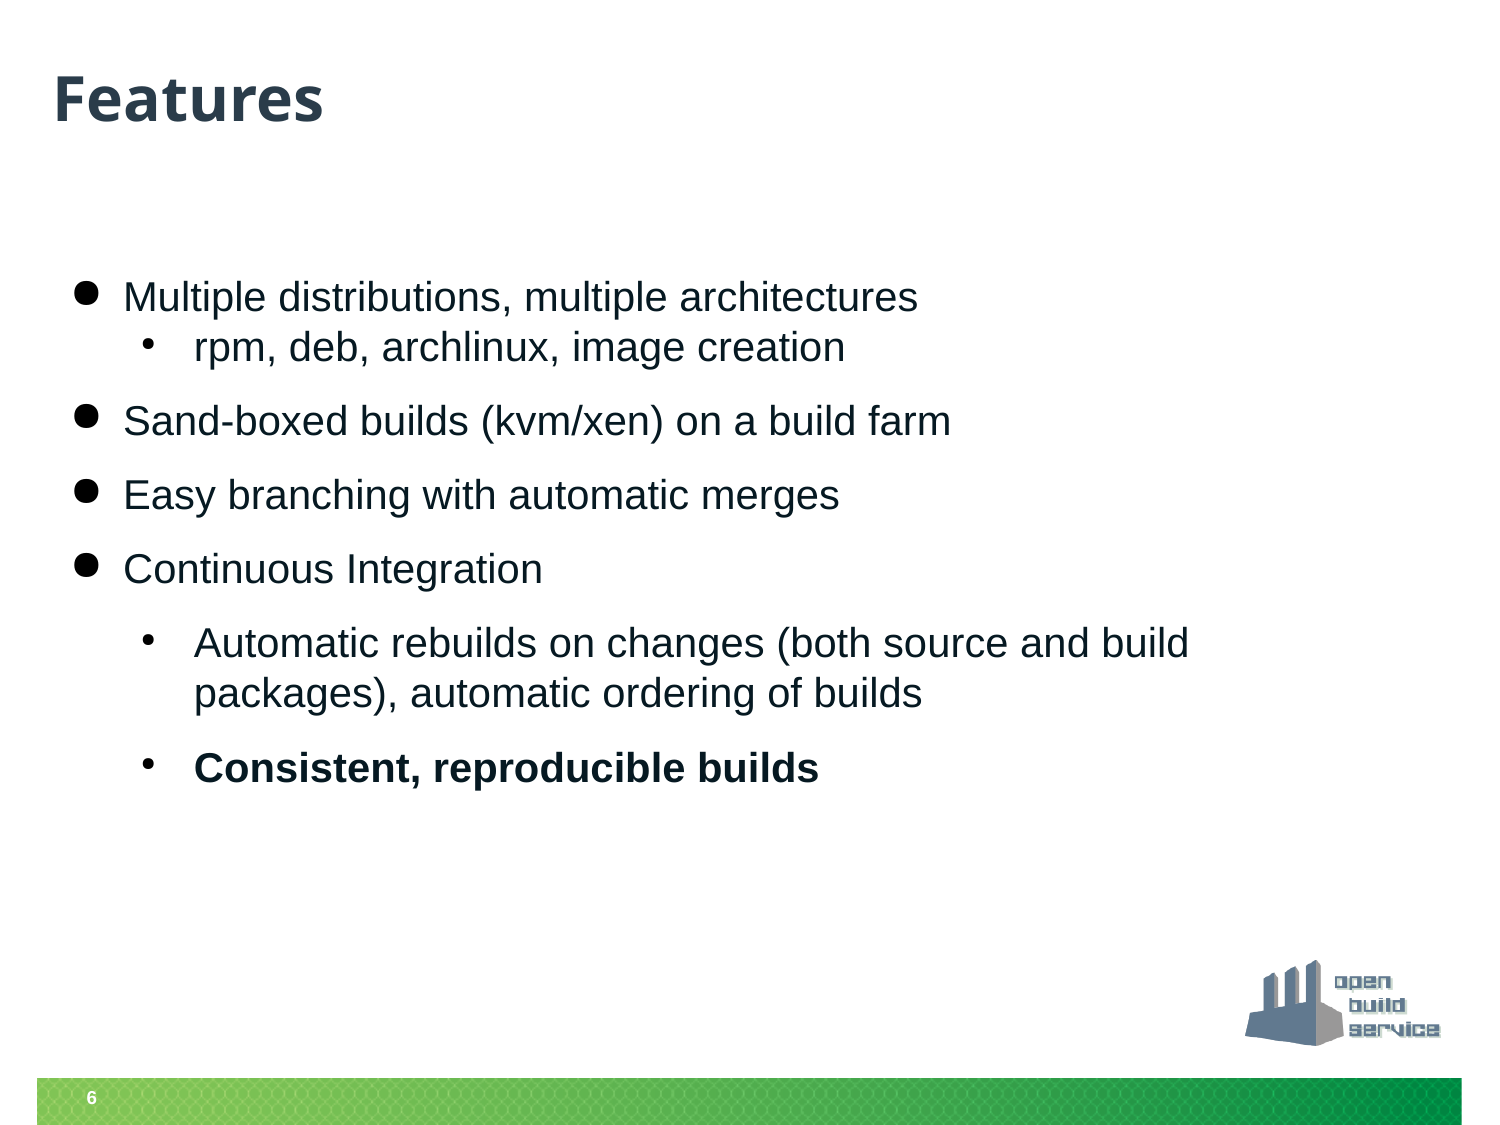

# Features
Multiple distributions, multiple architectures
rpm, deb, archlinux, image creation
Sand-boxed builds (kvm/xen) on a build farm
Easy branching with automatic merges
Continuous Integration
Automatic rebuilds on changes (both source and build packages), automatic ordering of builds
Consistent, reproducible builds